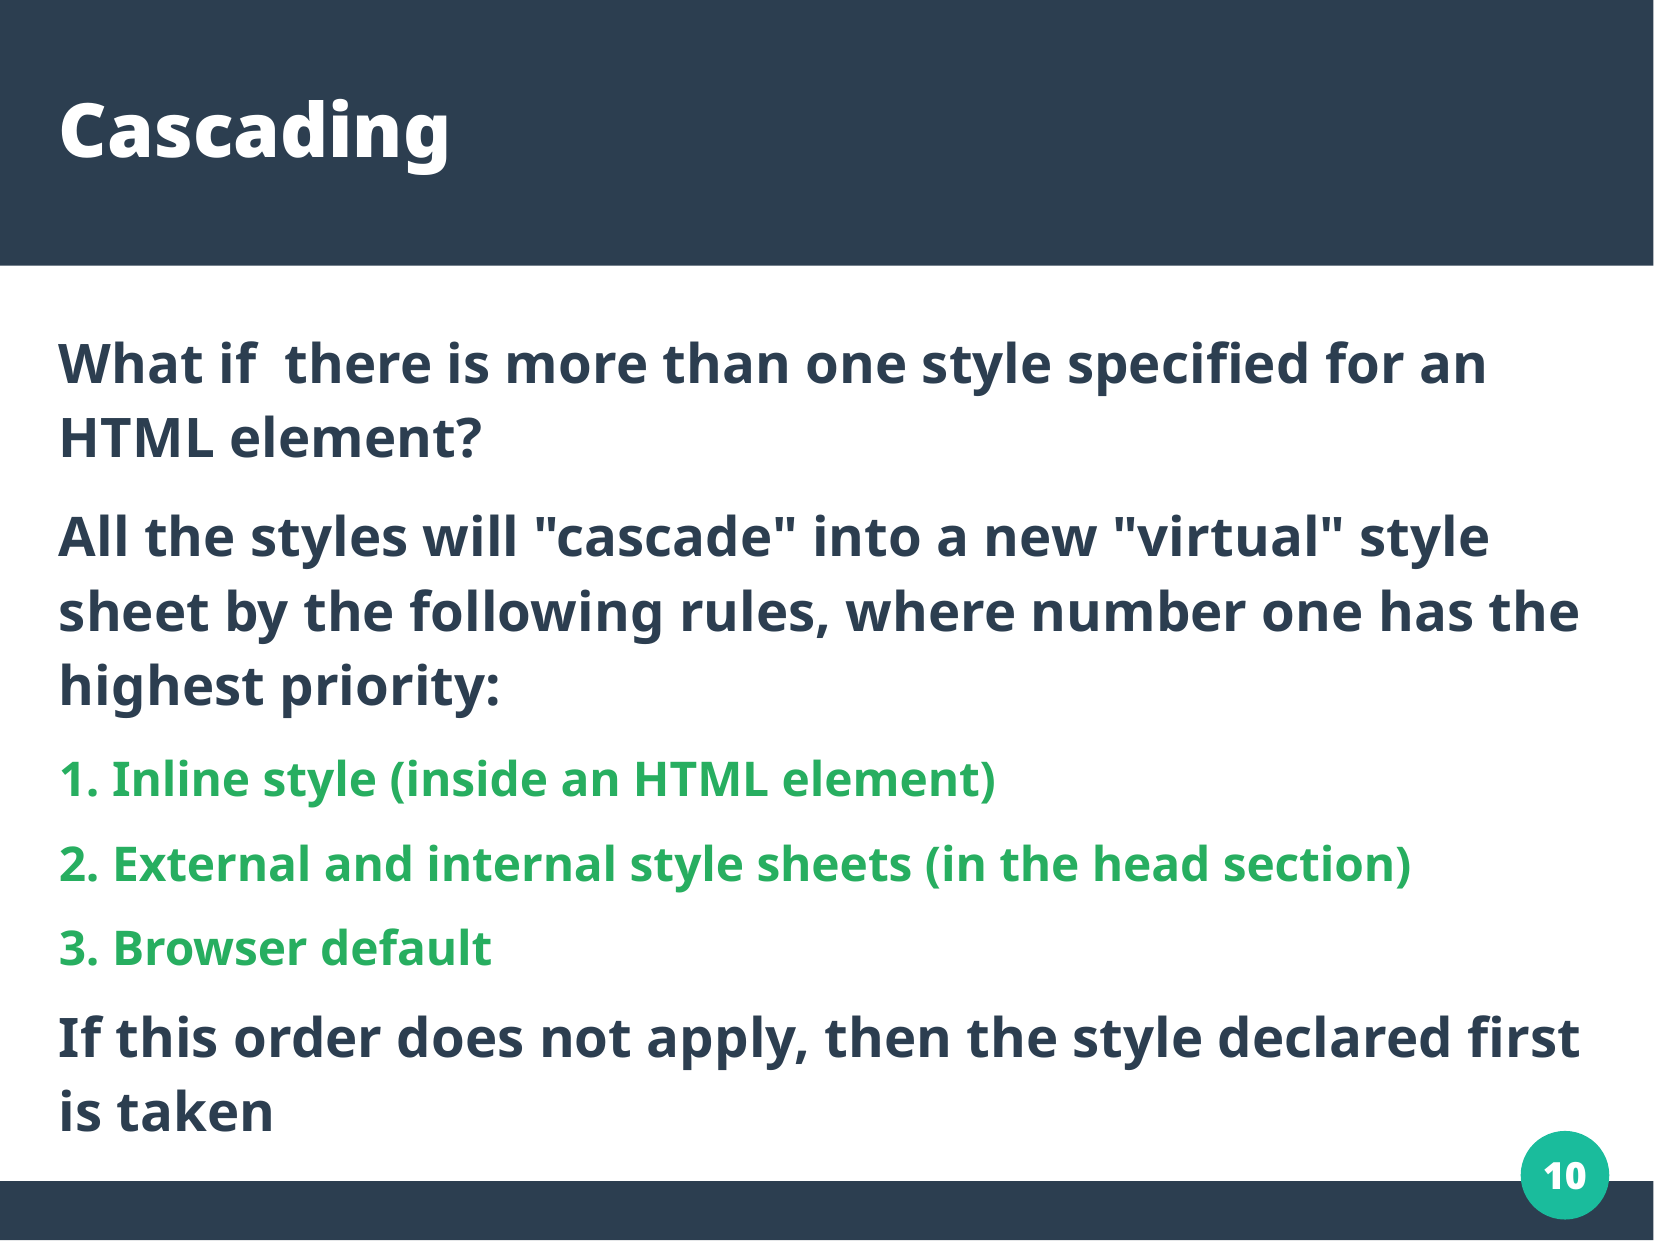

# Cascading
What if there is more than one style specified for an HTML element?
All the styles will "cascade" into a new "virtual" style sheet by the following rules, where number one has the highest priority:
1. Inline style (inside an HTML element)
2. External and internal style sheets (in the head section)
3. Browser default
If this order does not apply, then the style declared first is taken
10